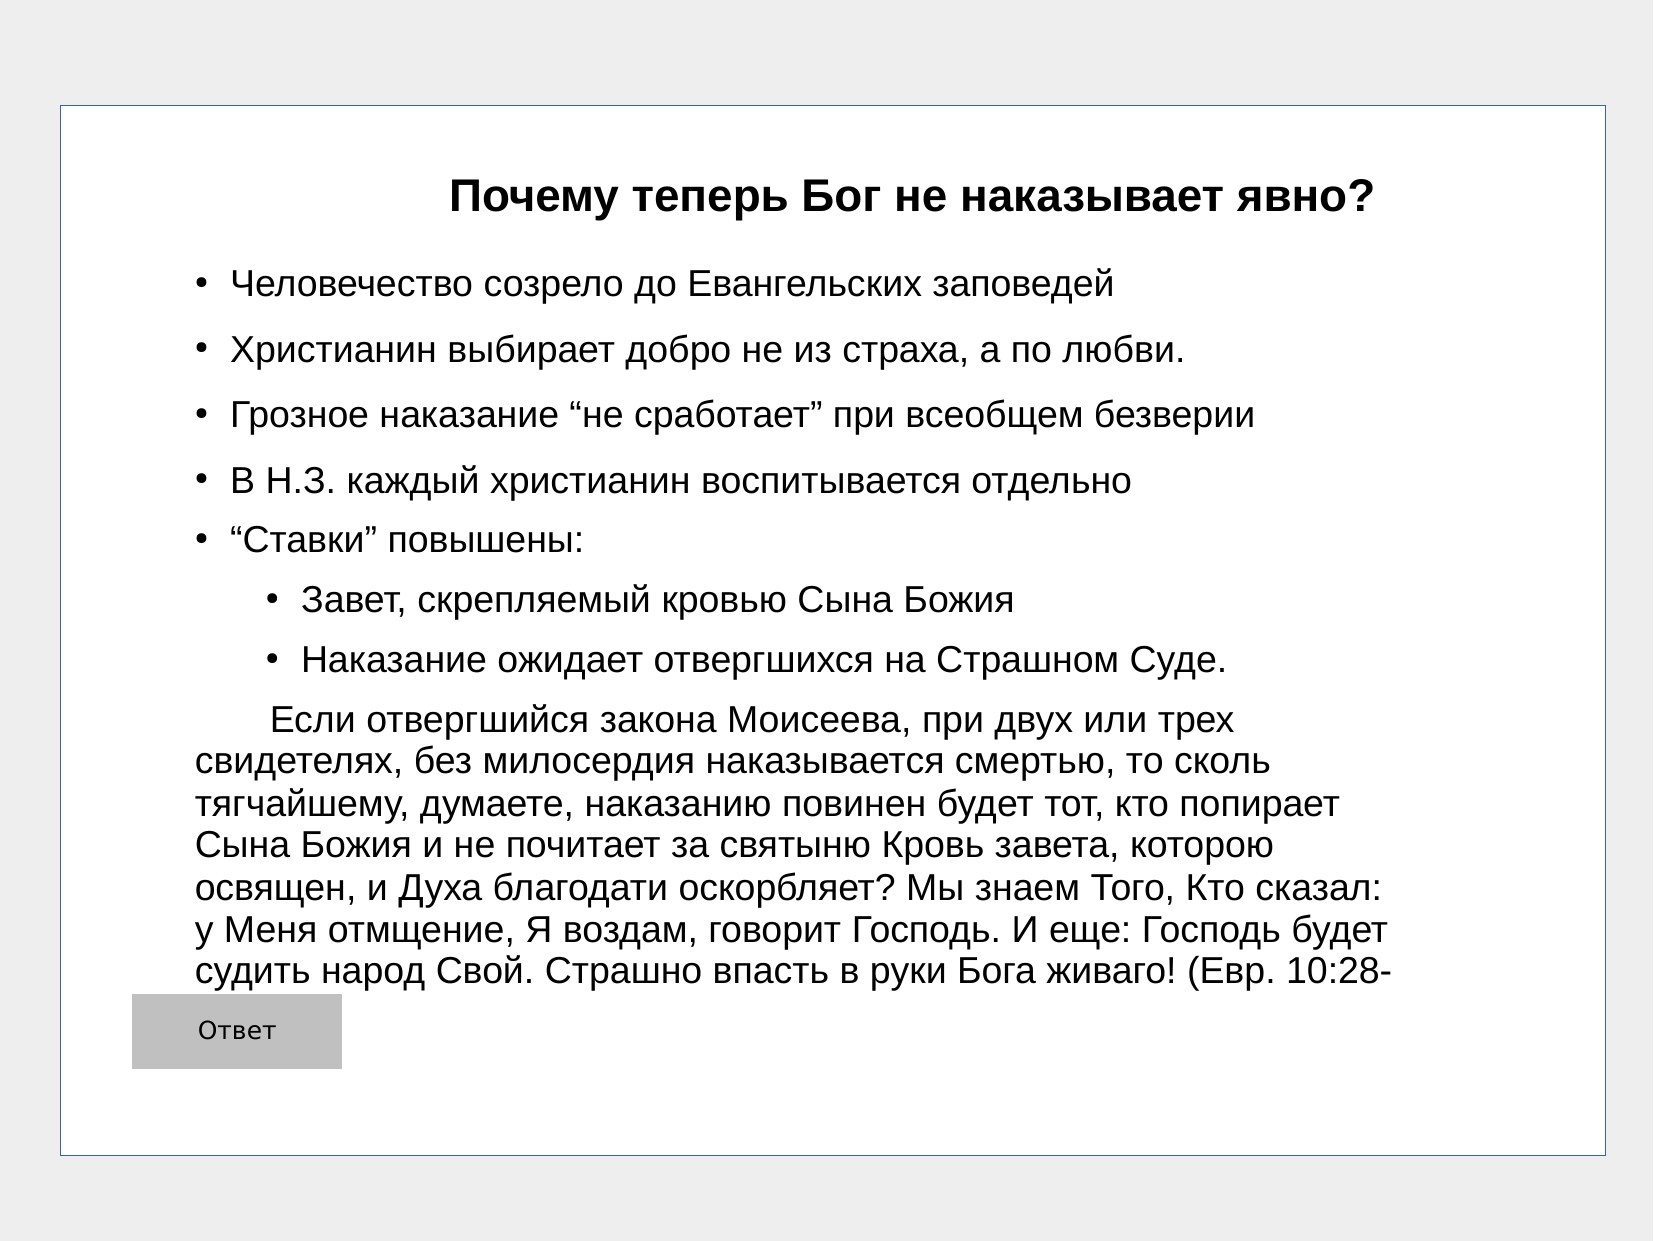

Почему теперь Бог не наказывает явно?
Человечество созрело до Евангельских заповедей
Христианин выбирает добро не из страха, а по любви.
Грозное наказание “не сработает” при всеобщем безверии
В Н.З. каждый христианин воспитывается отдельно
“Ставки” повышены:
Завет, скрепляемый кровью Сына Божия
Наказание ожидает отвергшихся на Страшном Суде.
	Если отвергшийся закона Моисеева, при двух или трех свидетелях, без милосердия наказывается смертью, то сколь тягчайшему, думаете, наказанию повинен будет тот, кто попирает Сына Божия и не почитает за святыню Кровь завета, которою освящен, и Духа благодати оскорбляет? Мы знаем Того, Кто сказал: у Меня отмщение, Я воздам, говорит Господь. И еще: Господь будет судить народ Свой. Страшно впасть в руки Бога живаго! (Евр. 10:28-30)